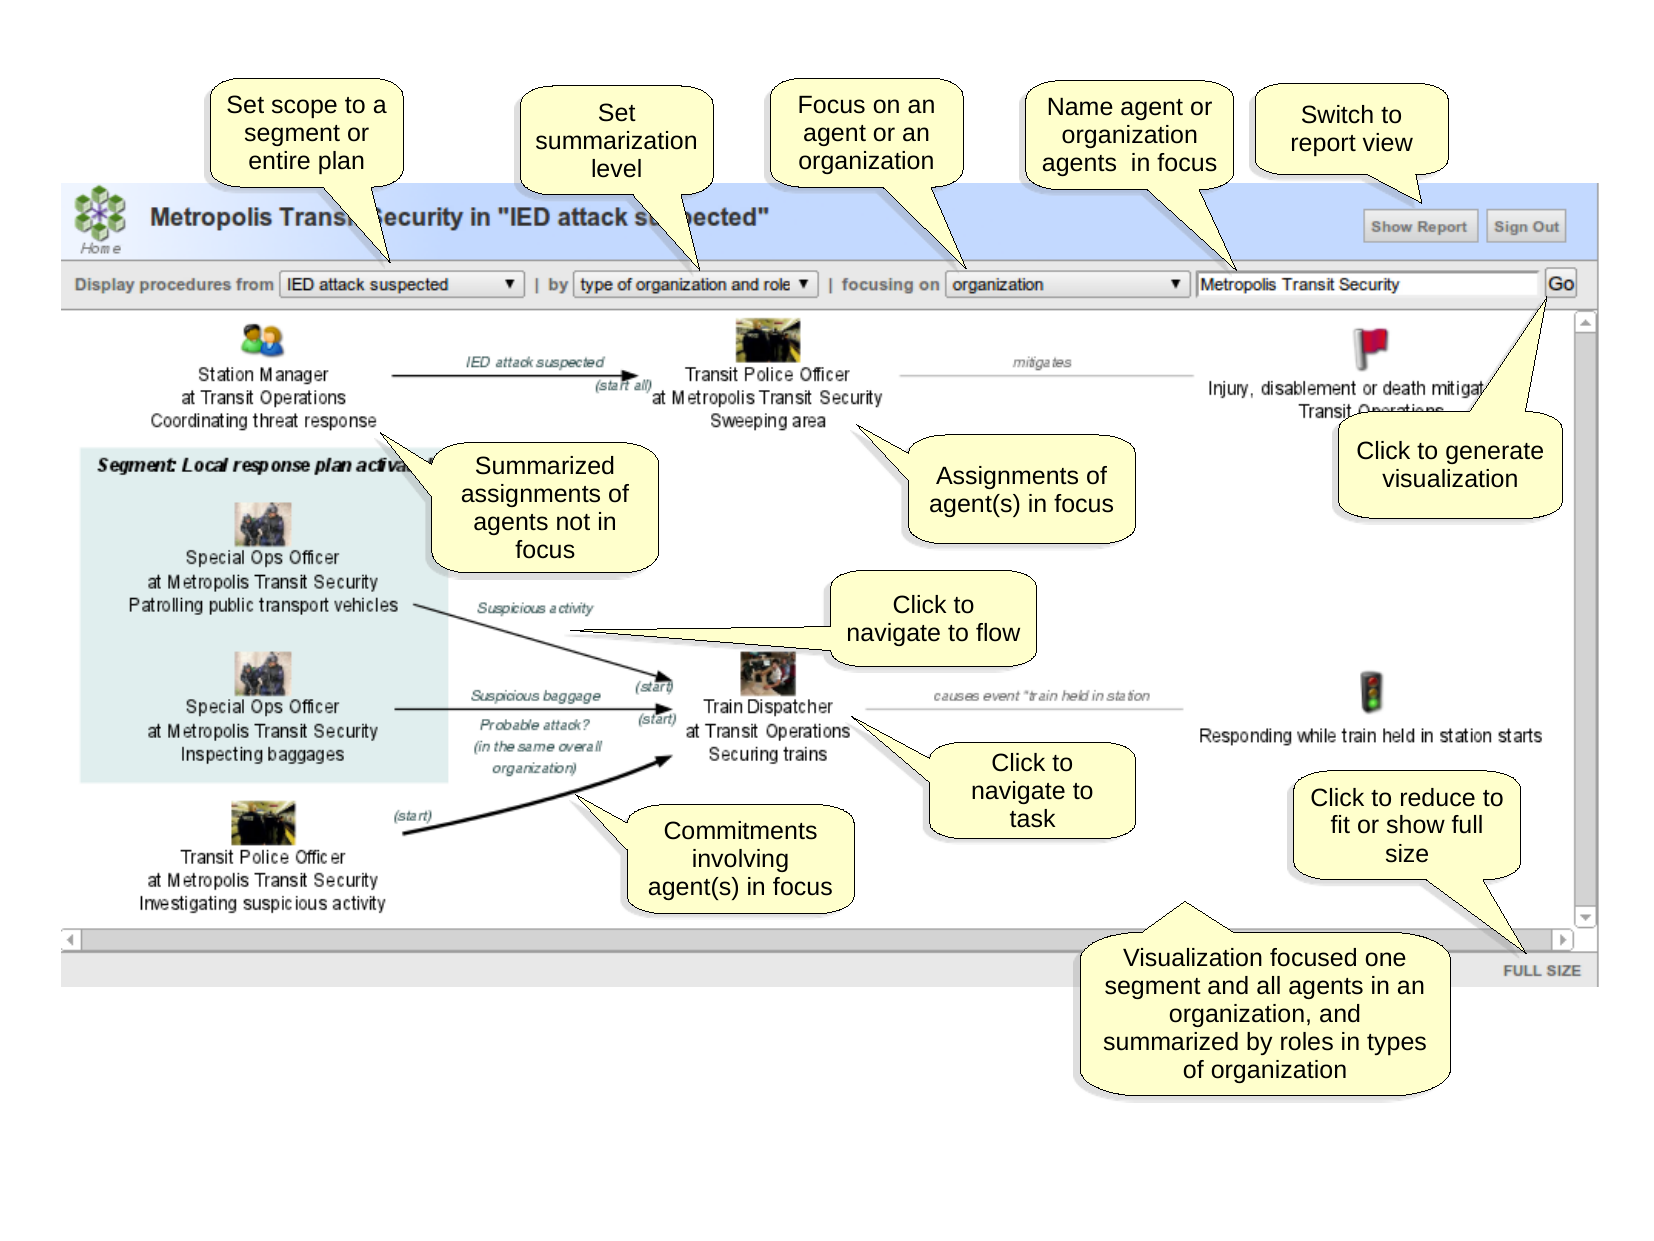

Set scope to a segment or entire plan
Focus on an agent or an organization
Name agent or organization agents in focus
Switch to report view
Set summarization level
Click to generate visualization
Assignments of agent(s) in focus
Summarized assignments of agents not in focus
Click to navigate to flow
Click to navigate to task
Click to reduce to fit or show full size
Commitments involving agent(s) in focus
Visualization focused one segment and all agents in an organization, and summarized by roles in types of organization